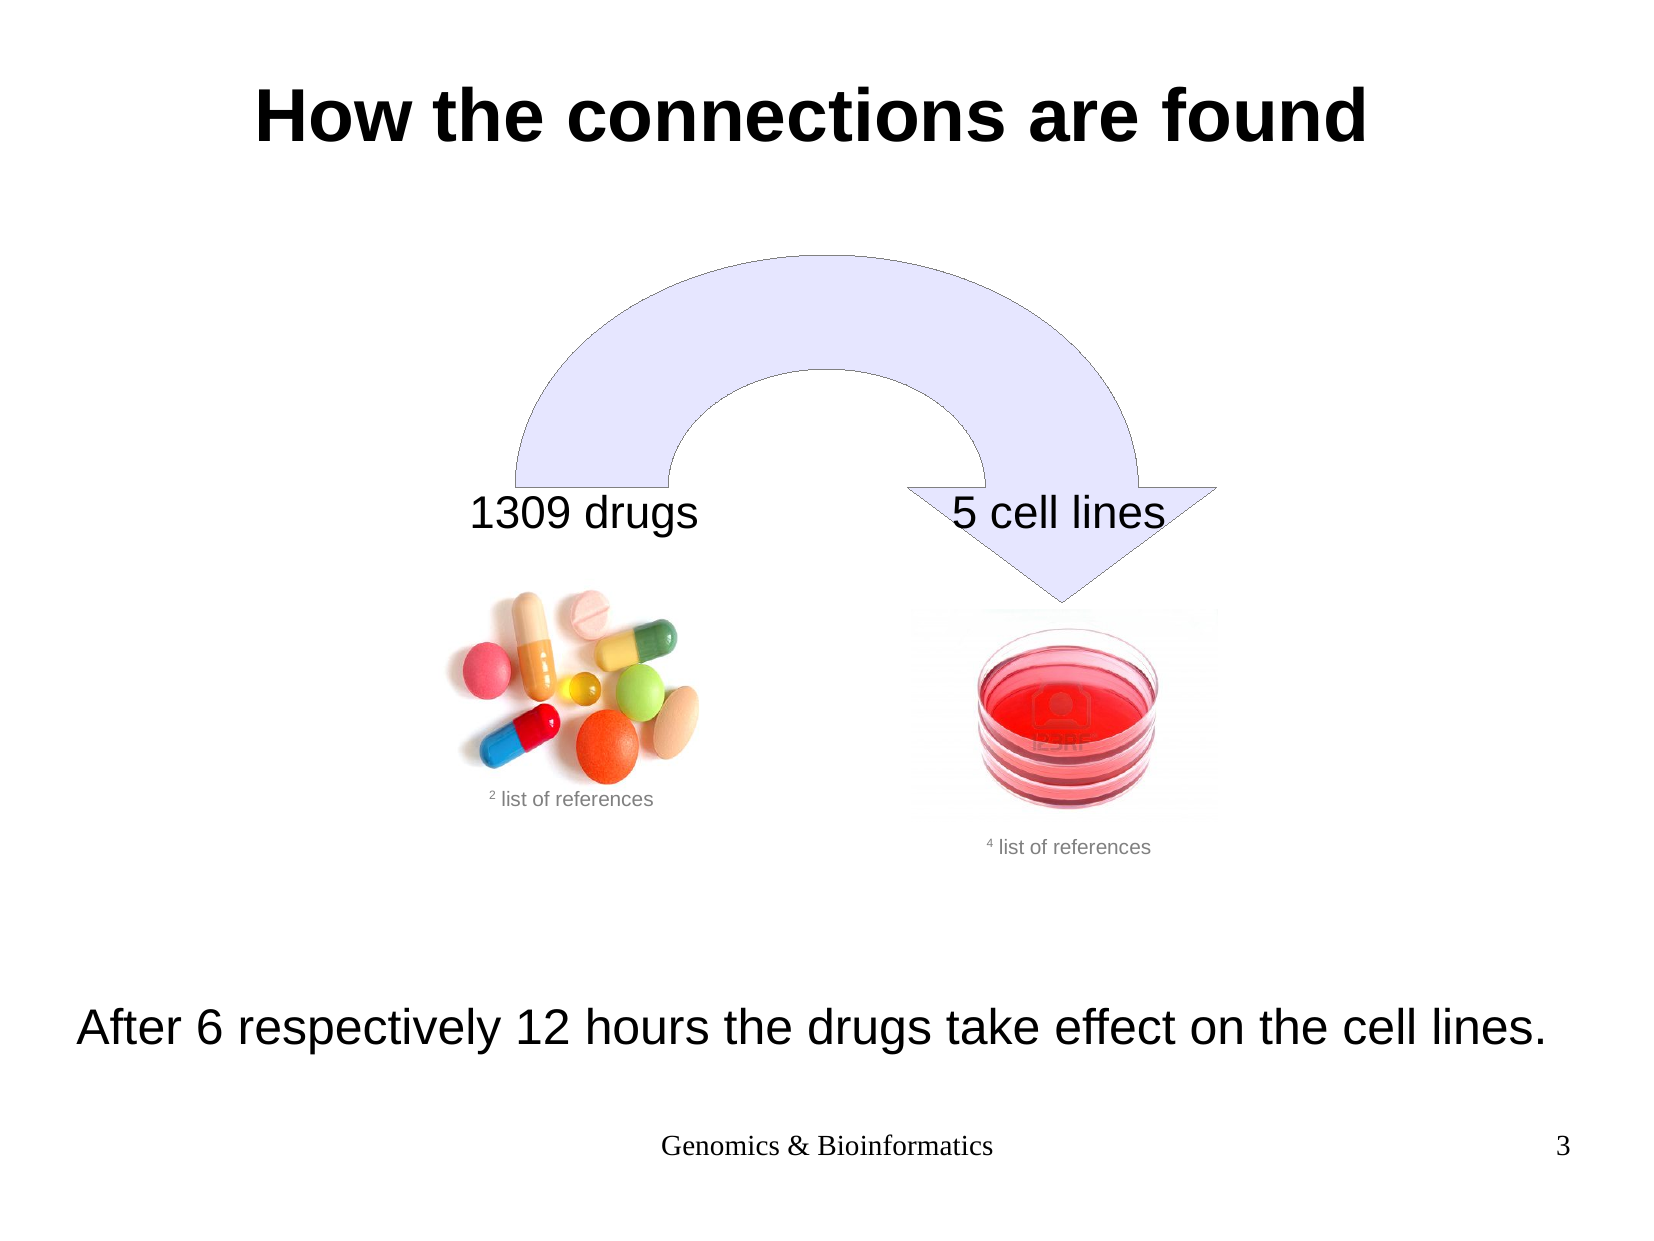

How the connections are found
1309 drugs
5 cell lines
2 list of references
4 list of references
After 6 respectively 12 hours the drugs take effect on the cell lines.
Genomics & Bioinformatics
3